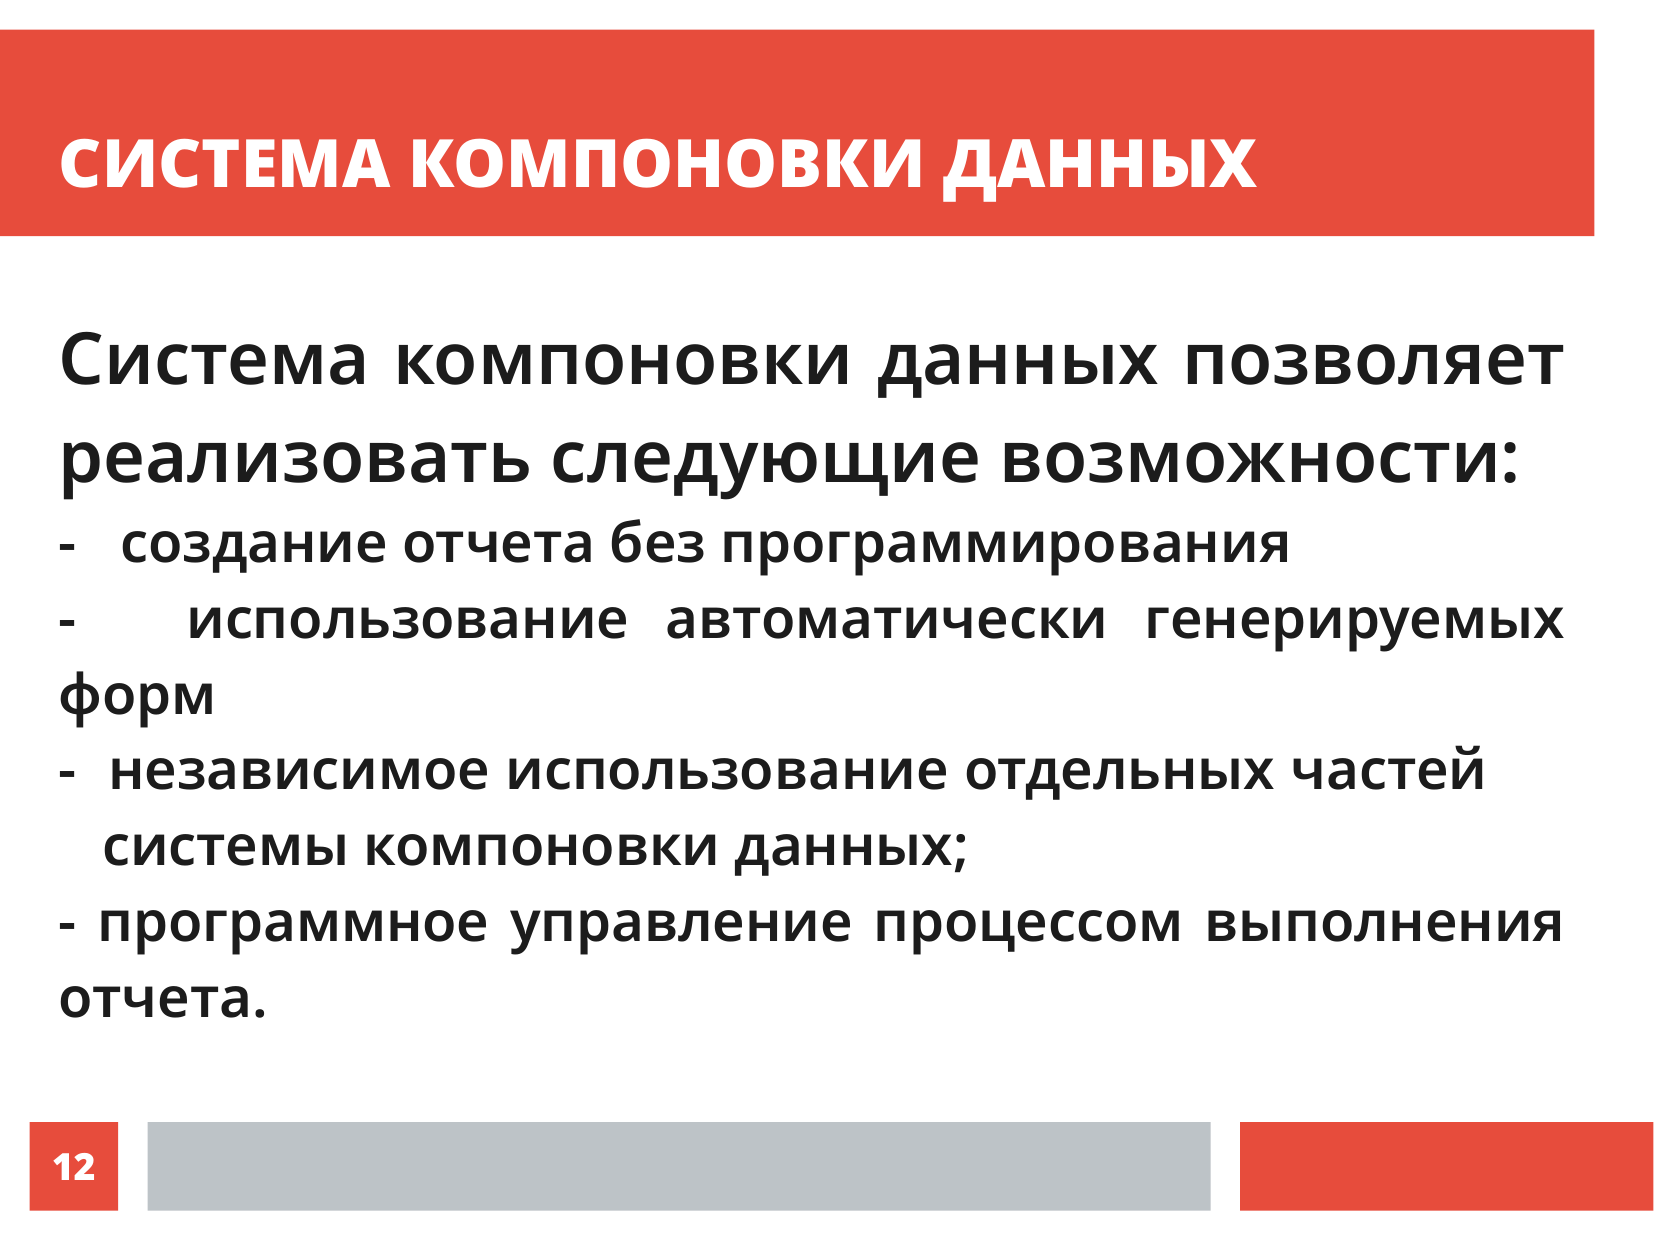

# СИСТЕМА КОМПОНОВКИ ДАННЫХ
Система компоновки данных позволяет реализовать следующие возможности:
- создание отчета без программирования
- использование автоматически генерируемых форм
- независимое использование отдельных частей системы компоновки данных;
- программное управление процессом выполнения отчета.
12